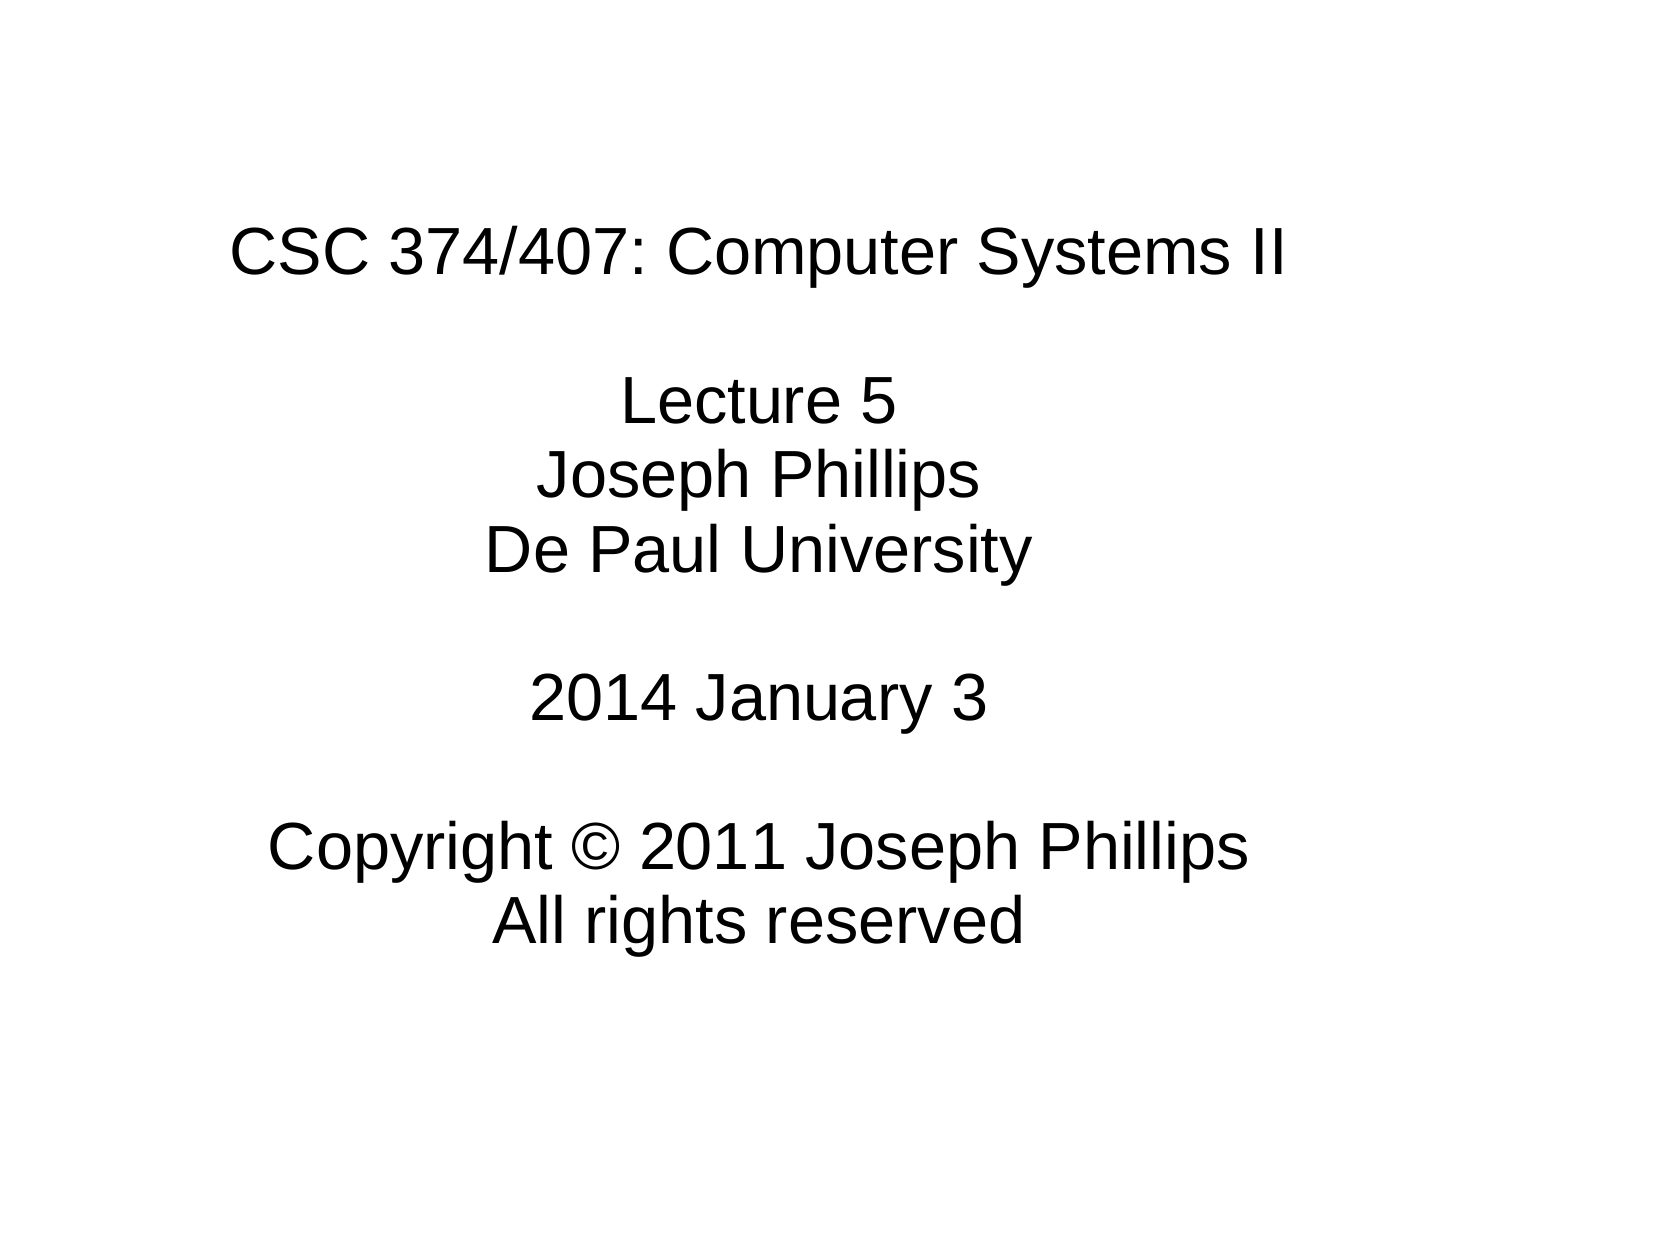

CSC 374/407: Computer Systems II
Lecture 5
Joseph Phillips
De Paul University
2014 January 3
Copyright © 2011 Joseph Phillips
All rights reserved